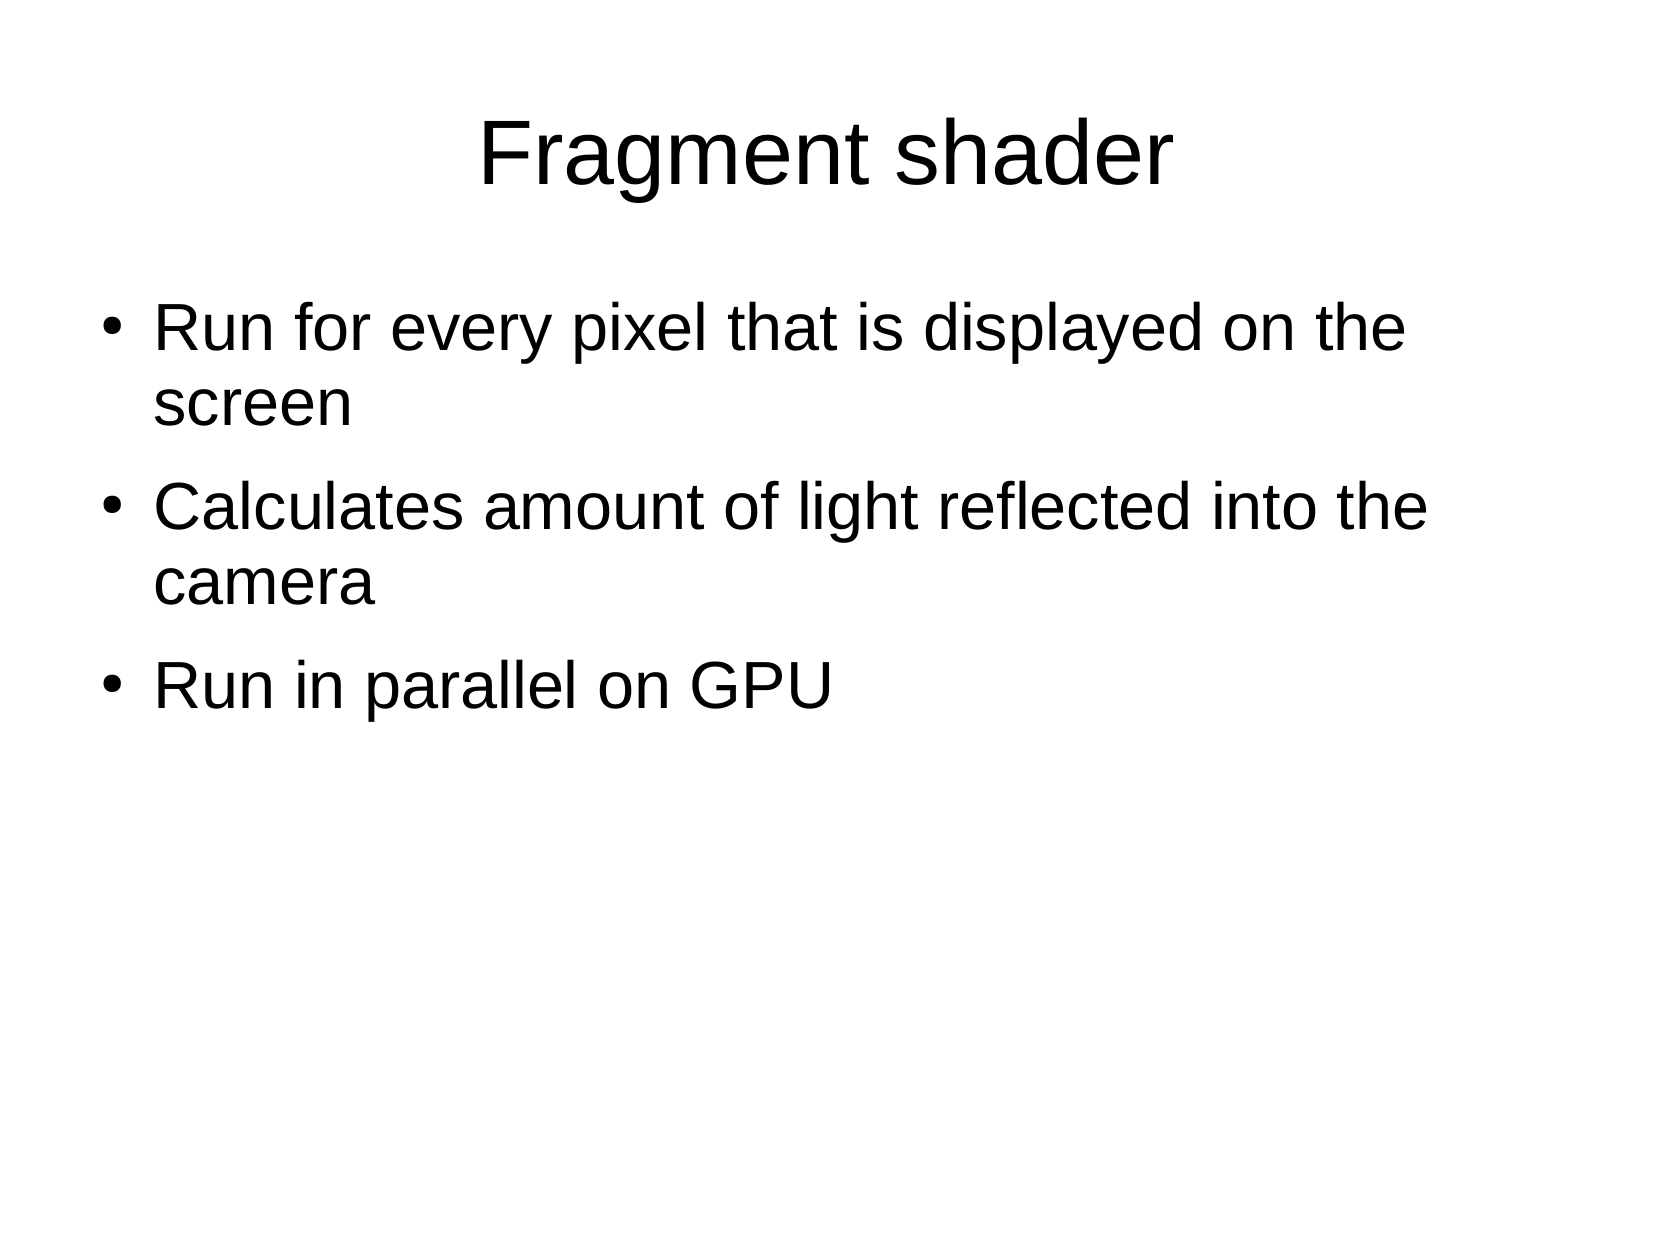

# Fragment shader
Run for every pixel that is displayed on the screen
Calculates amount of light reflected into the camera
Run in parallel on GPU